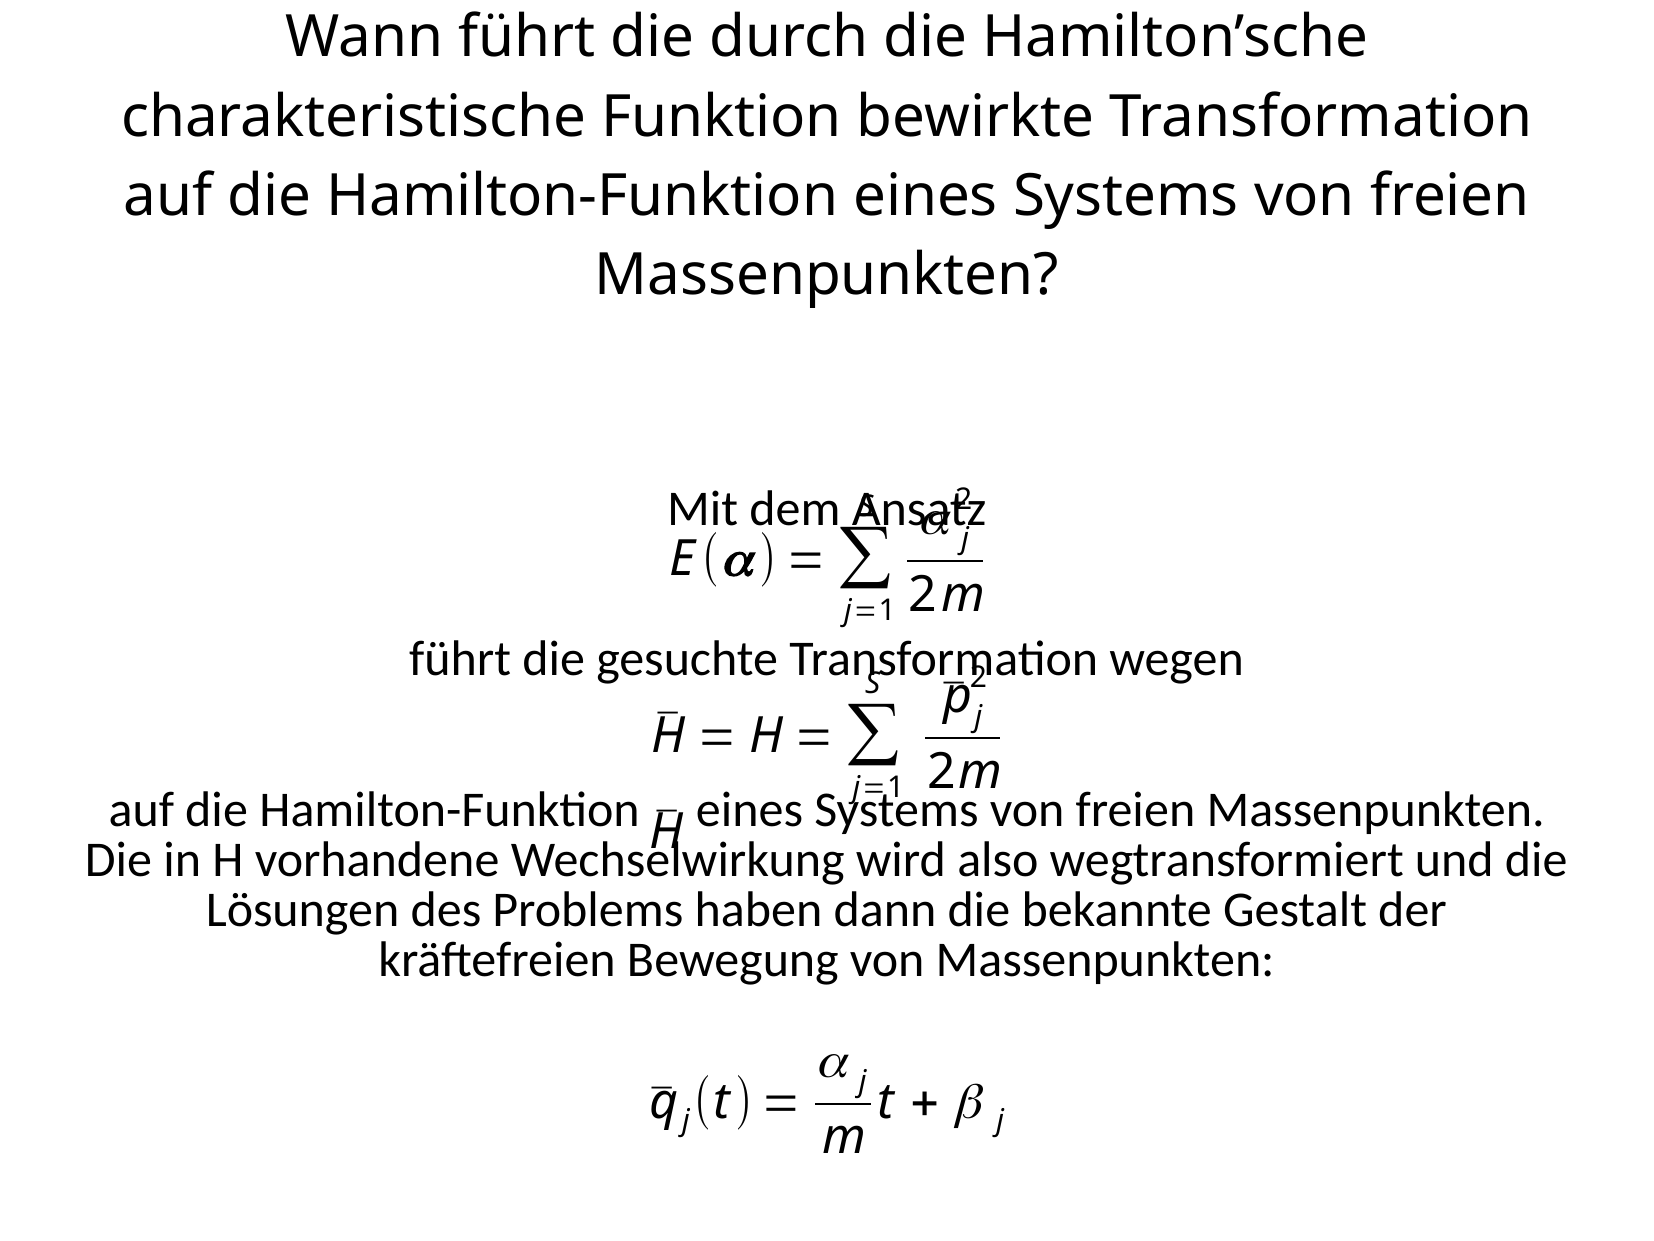

# Wann führt die durch die Hamilton’sche charakteristische Funktion bewirkte Transformation auf die Hamilton-Funktion eines Systems von freien Massenpunkten?
Mit dem Ansatz
führt die gesuchte Transformation wegen
auf die Hamilton-Funktion eines Systems von freien Massenpunkten. Die in H vorhandene Wechselwirkung wird also wegtransformiert und die Lösungen des Problems haben dann die bekannte Gestalt der kräftefreien Bewegung von Massenpunkten: